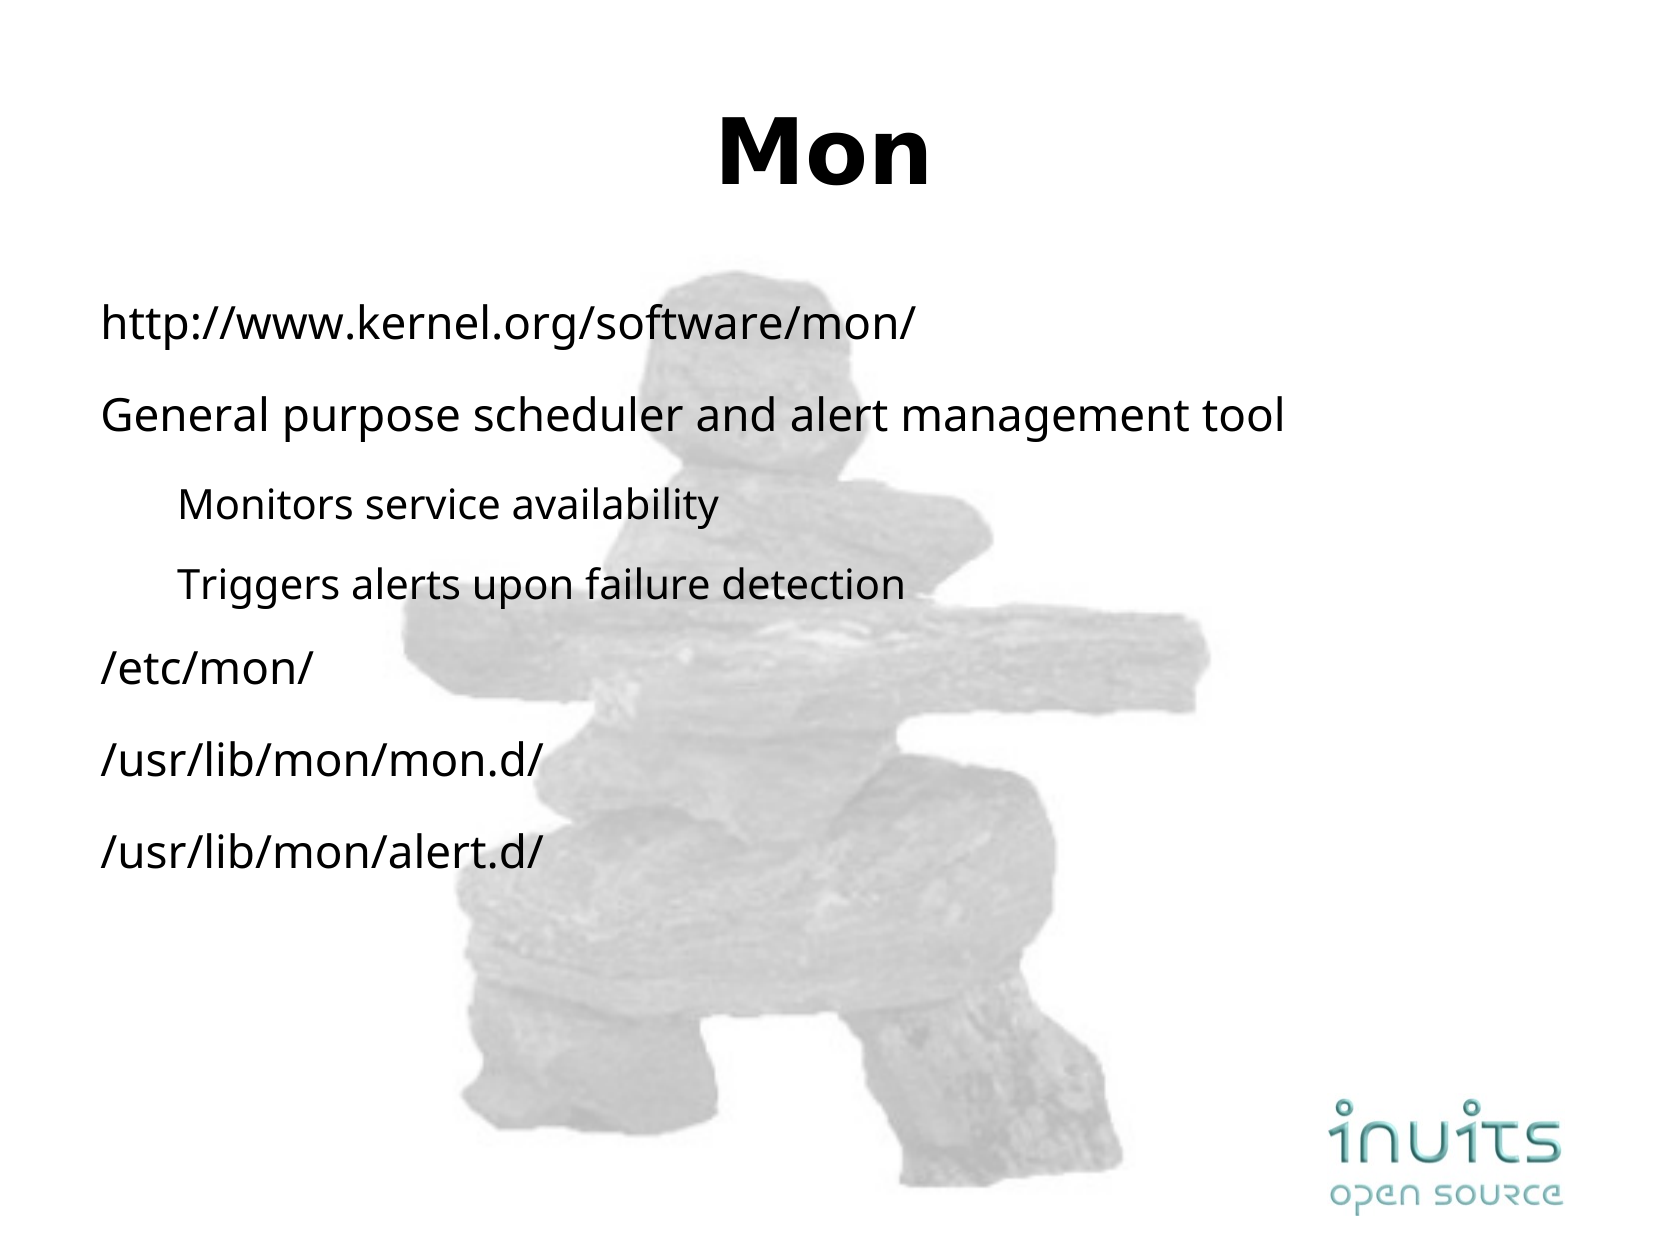

# Mon
http://www.kernel.org/software/mon/
General purpose scheduler and alert management tool
Monitors service availability
Triggers alerts upon failure detection
/etc/mon/
/usr/lib/mon/mon.d/
/usr/lib/mon/alert.d/